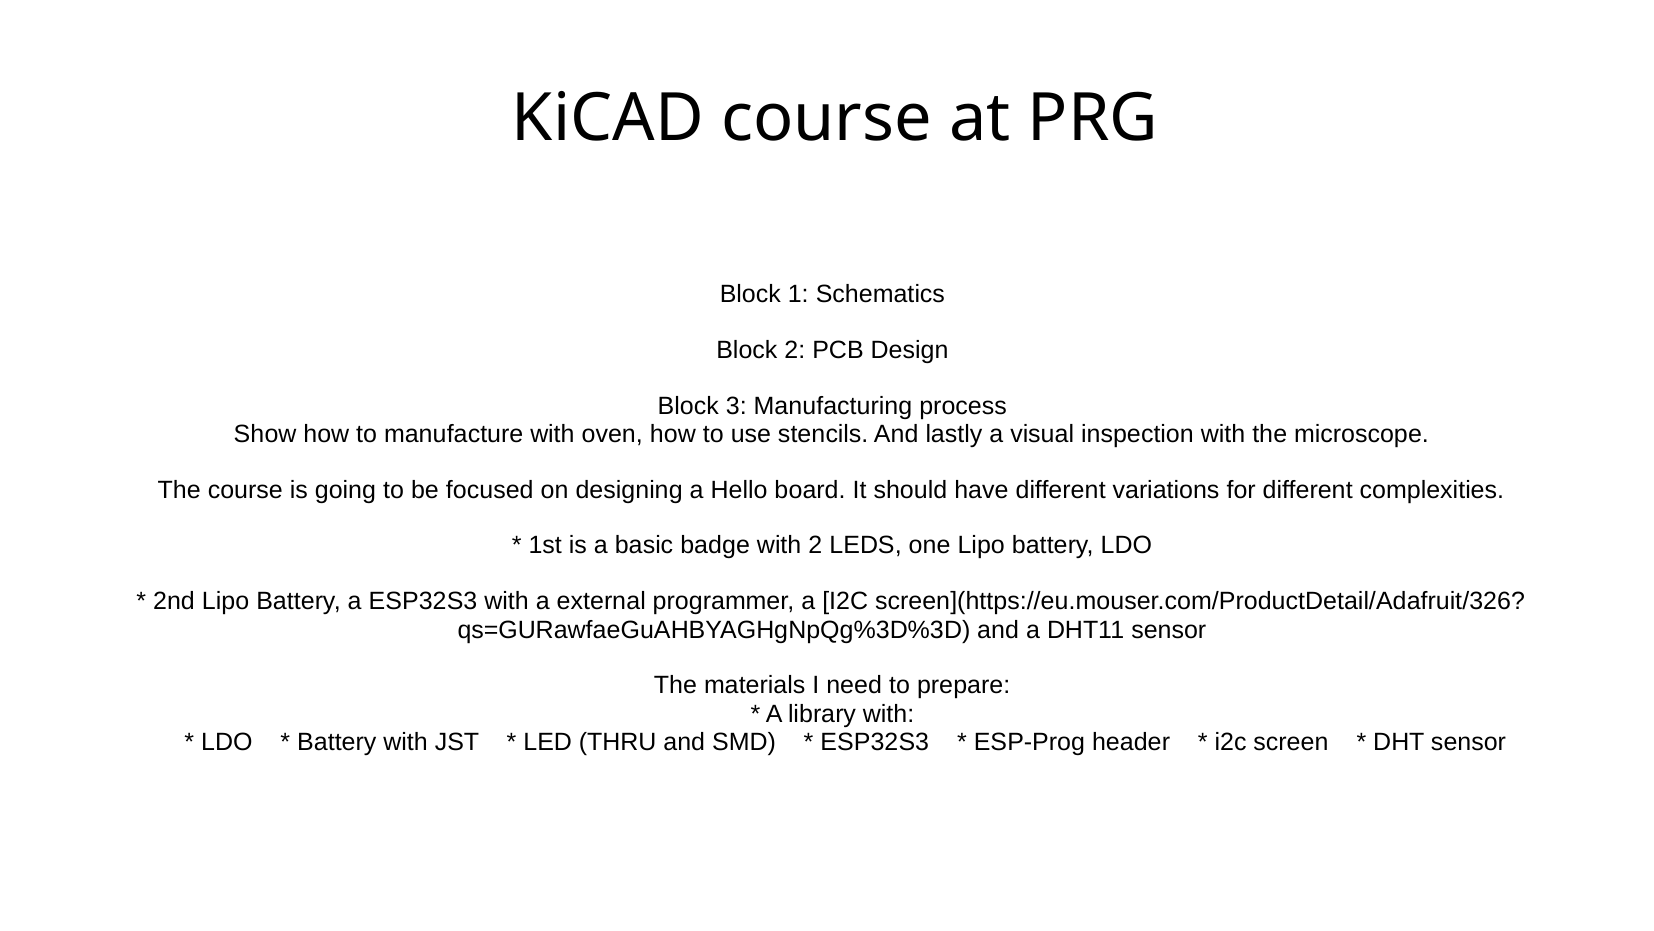

# KiCAD course at PRG
Block 1: Schematics
Block 2: PCB Design
Block 3: Manufacturing process
Show how to manufacture with oven, how to use stencils. And lastly a visual inspection with the microscope.
The course is going to be focused on designing a Hello board. It should have different variations for different complexities.
* 1st is a basic badge with 2 LEDS, one Lipo battery, LDO
* 2nd Lipo Battery, a ESP32S3 with a external programmer, a [I2C screen](https://eu.mouser.com/ProductDetail/Adafruit/326?qs=GURawfaeGuAHBYAGHgNpQg%3D%3D) and a DHT11 sensor
The materials I need to prepare:
* A library with:
 * LDO * Battery with JST * LED (THRU and SMD) * ESP32S3 * ESP-Prog header * i2c screen * DHT sensor